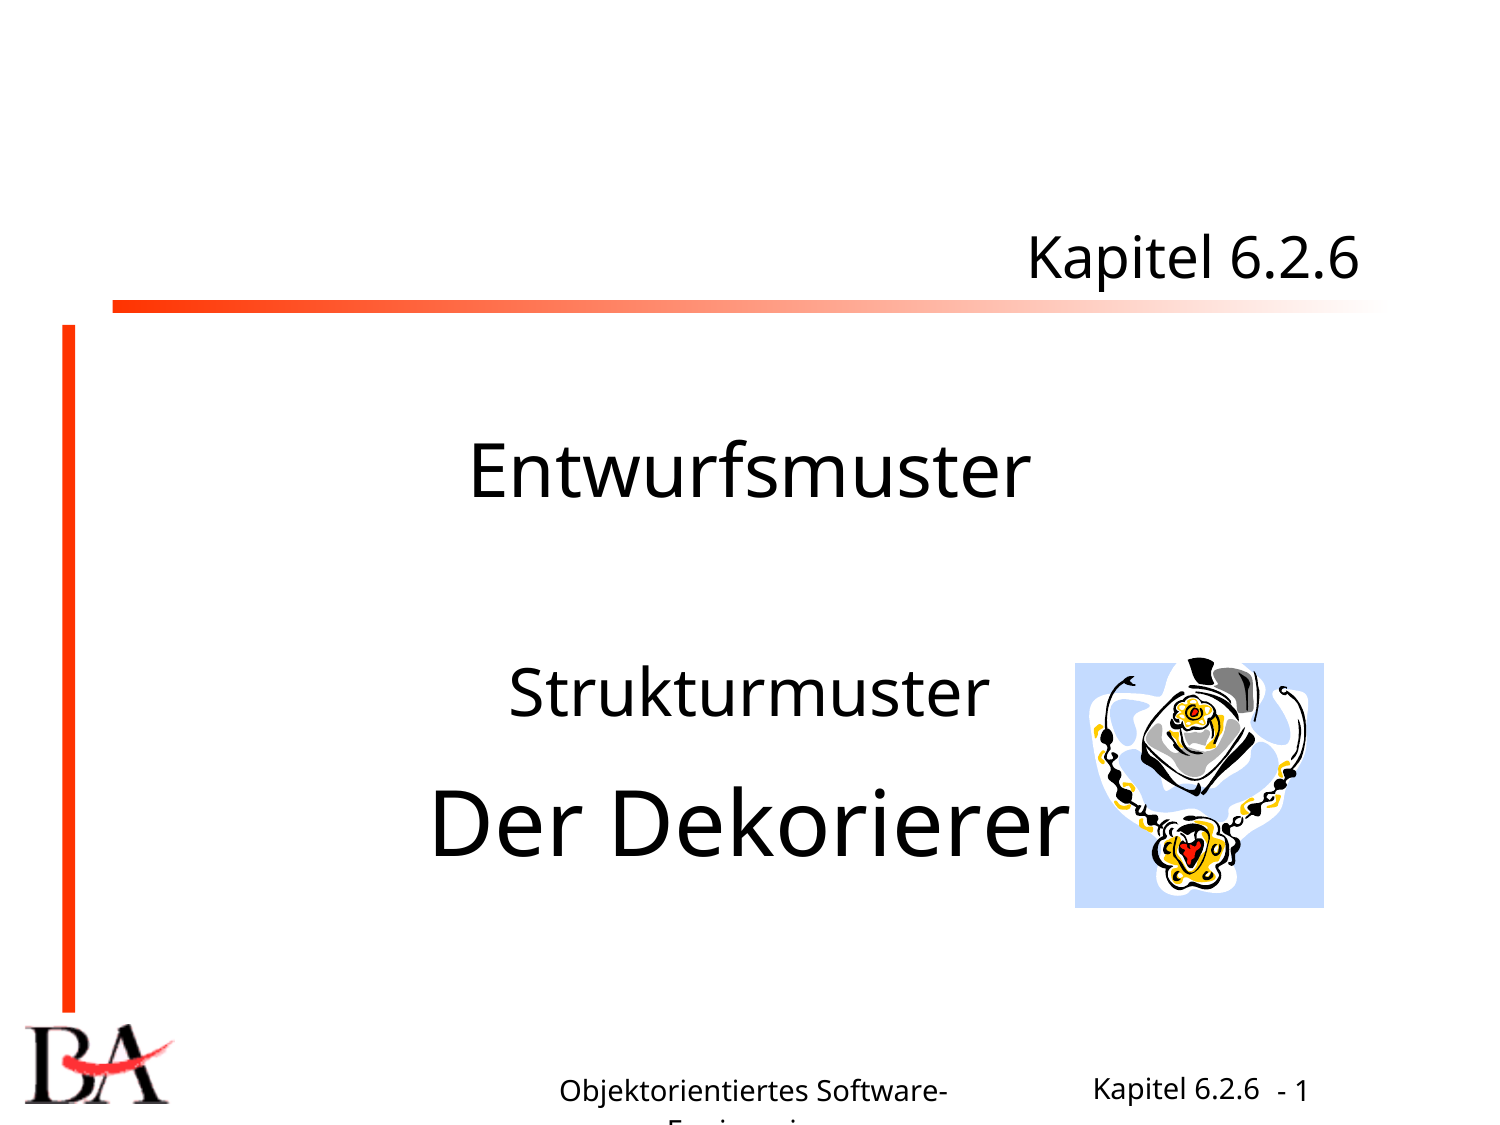

Kapitel 6.2.6
# Entwurfsmuster
Strukturmuster
Der Dekorierer
1